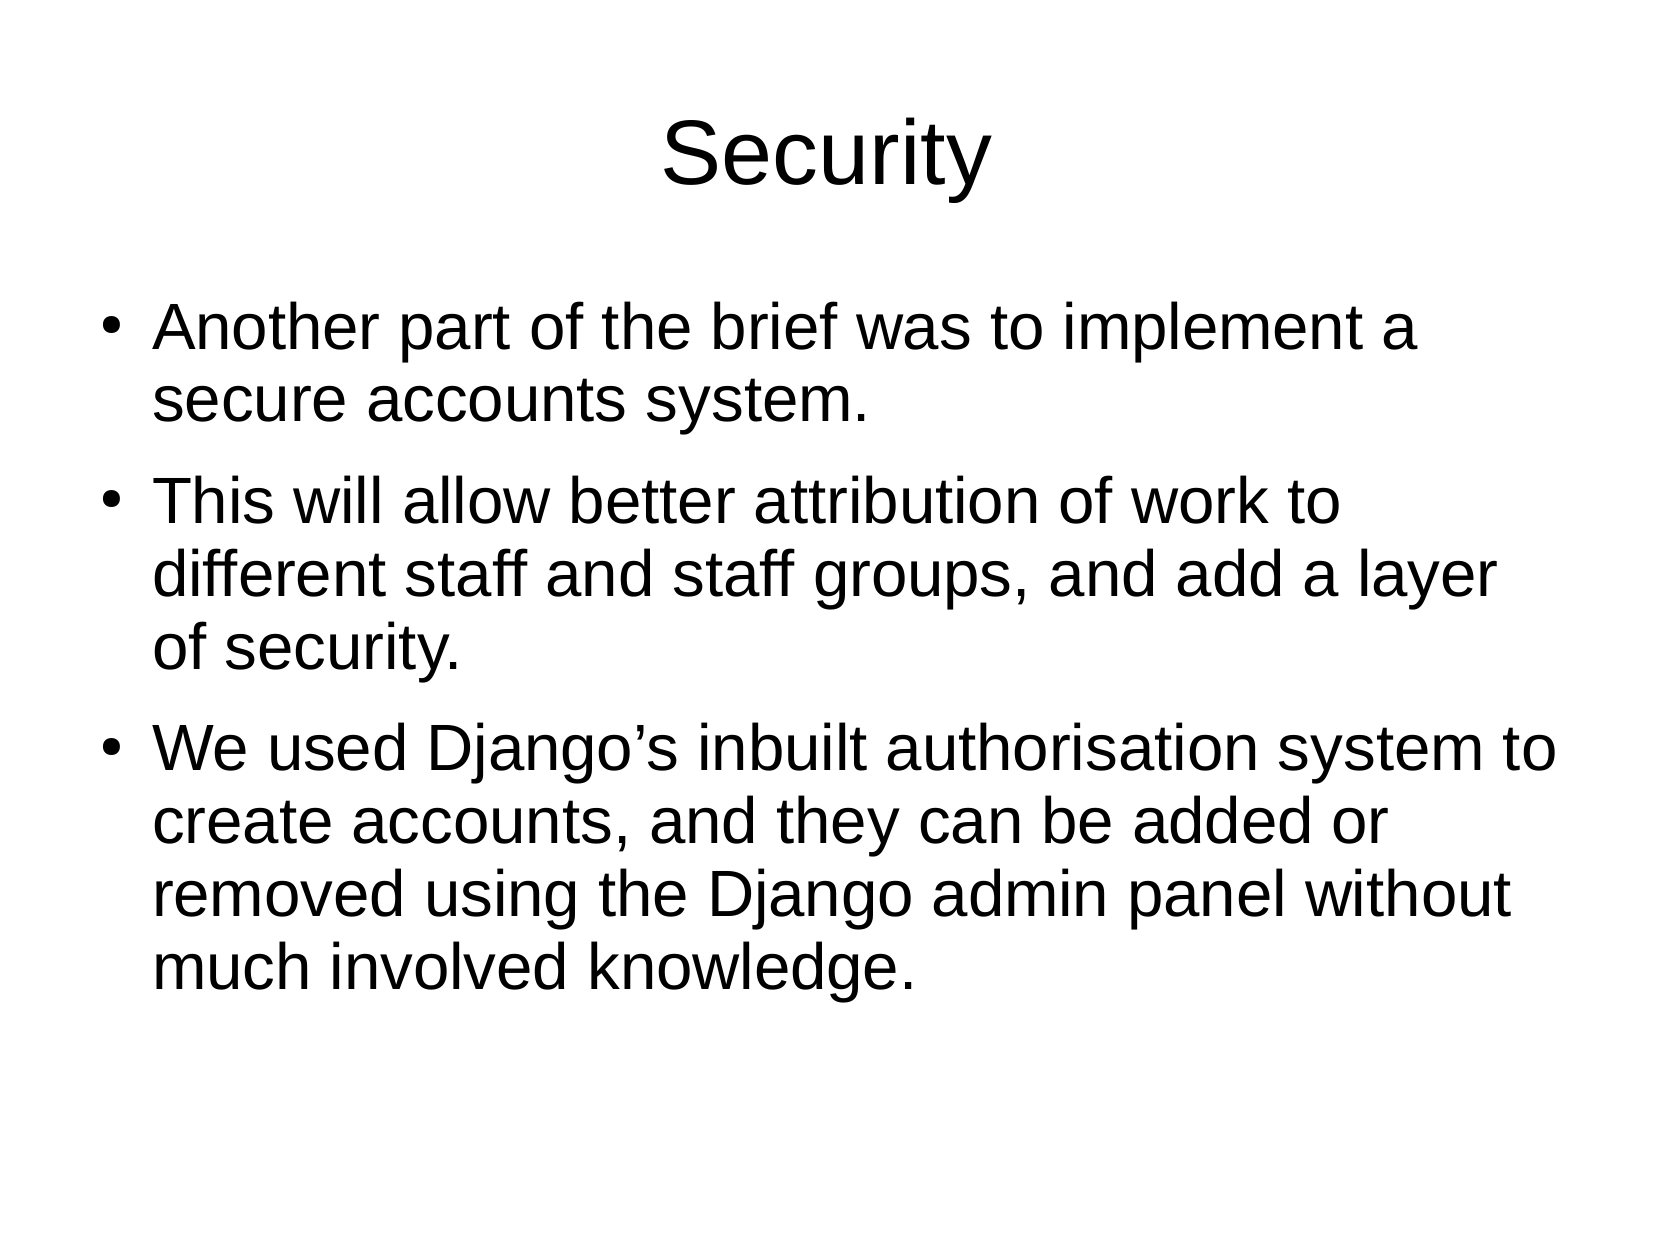

# Security
Another part of the brief was to implement a secure accounts system.
This will allow better attribution of work to different staff and staff groups, and add a layer of security.
We used Django’s inbuilt authorisation system to create accounts, and they can be added or removed using the Django admin panel without much involved knowledge.